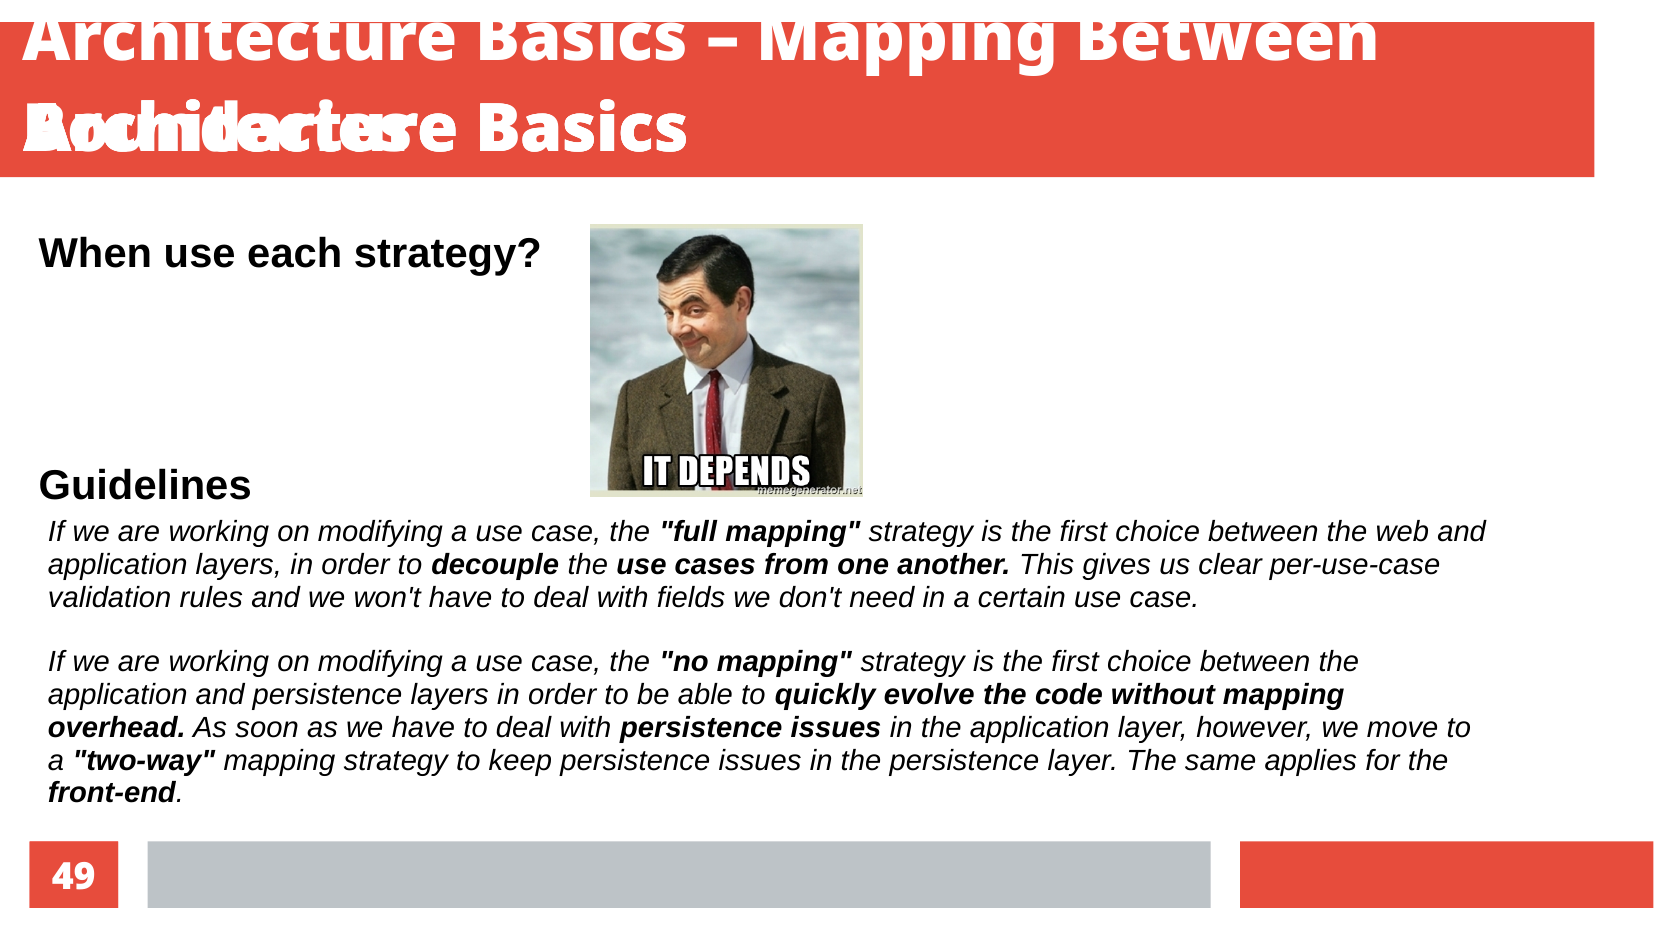

Architecture Basics – Mapping Between Boundaries
Architecture Basics
Architecture Basics
# Architecture Basics
When use each strategy?
Guidelines
If we are working on modifying a use case, the "full mapping" strategy is the first choice between the web and application layers, in order to decouple the use cases from one another. This gives us clear per-use-case validation rules and we won't have to deal with fields we don't need in a certain use case.
If we are working on modifying a use case, the "no mapping" strategy is the first choice between the application and persistence layers in order to be able to quickly evolve the code without mapping overhead. As soon as we have to deal with persistence issues in the application layer, however, we move to a "two-way" mapping strategy to keep persistence issues in the persistence layer. The same applies for the front-end.
49